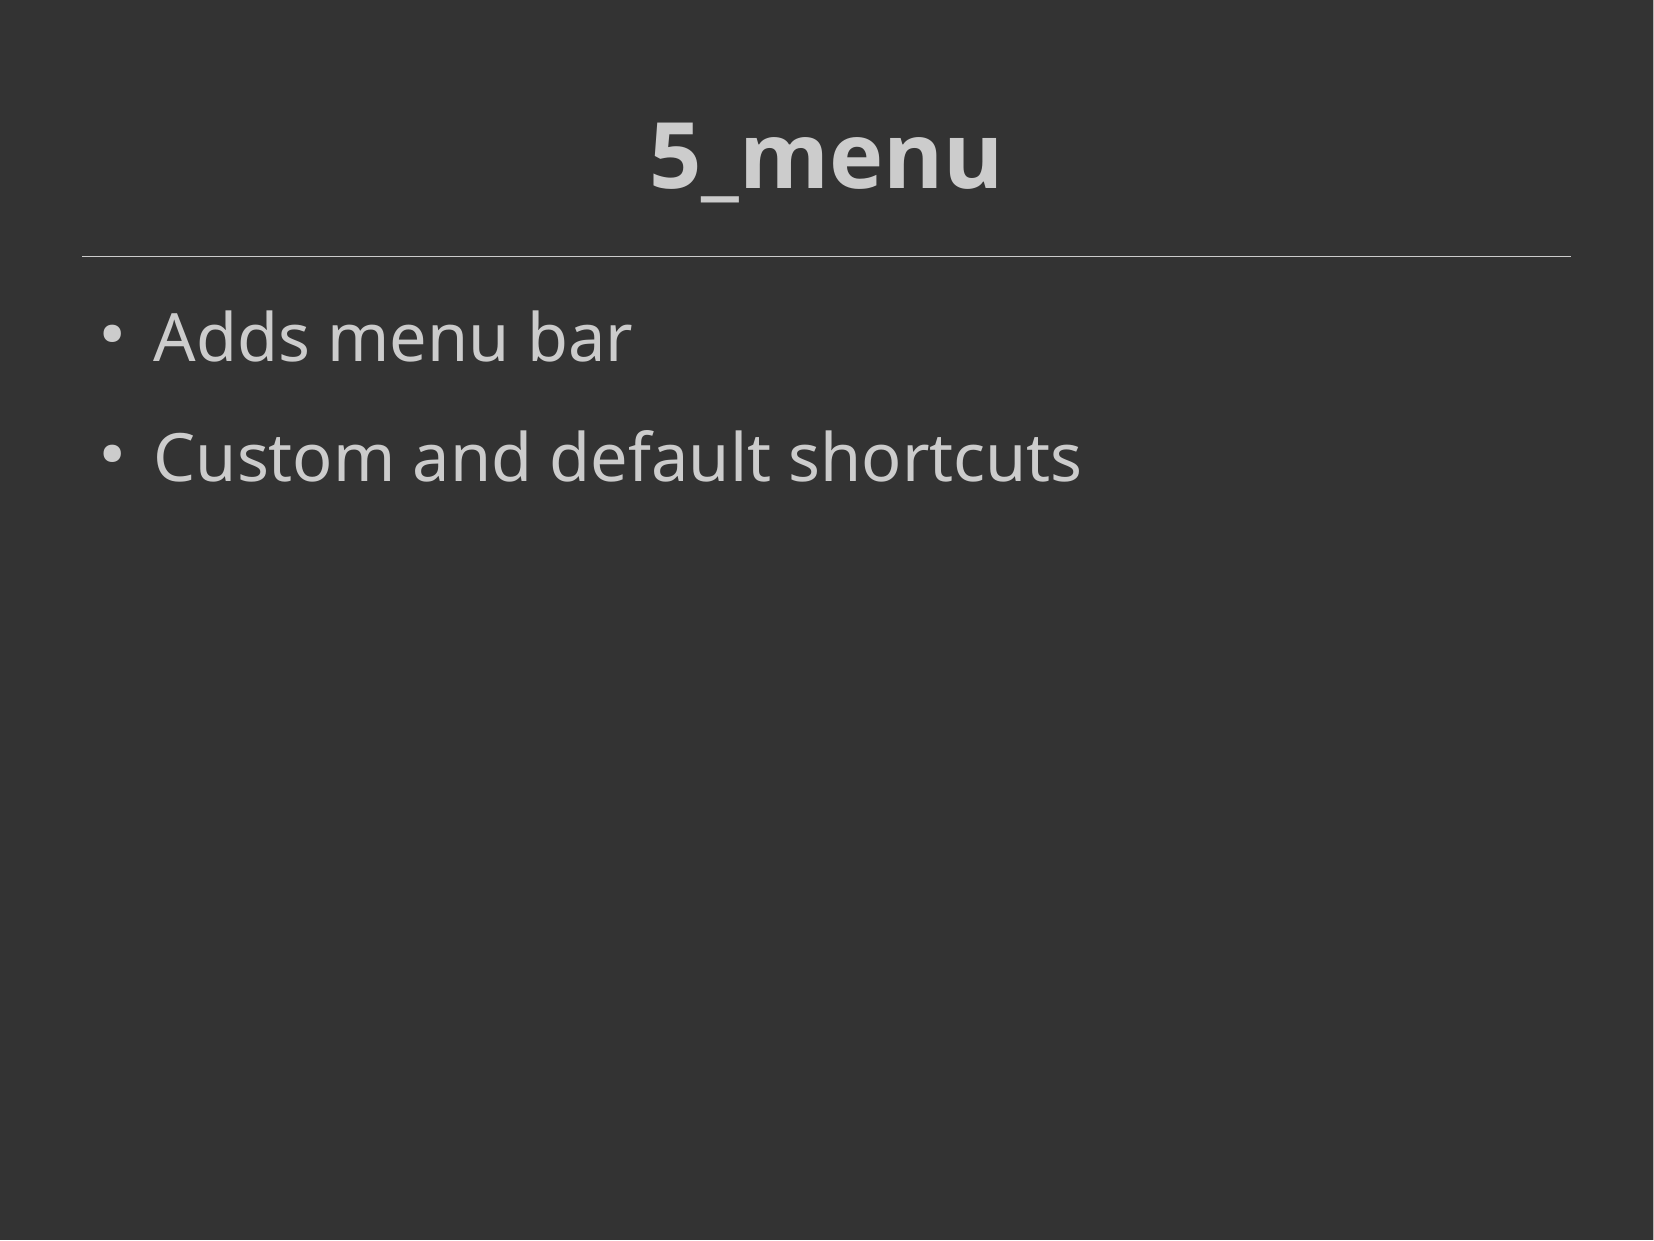

# 5_menu
Adds menu bar
Custom and default shortcuts